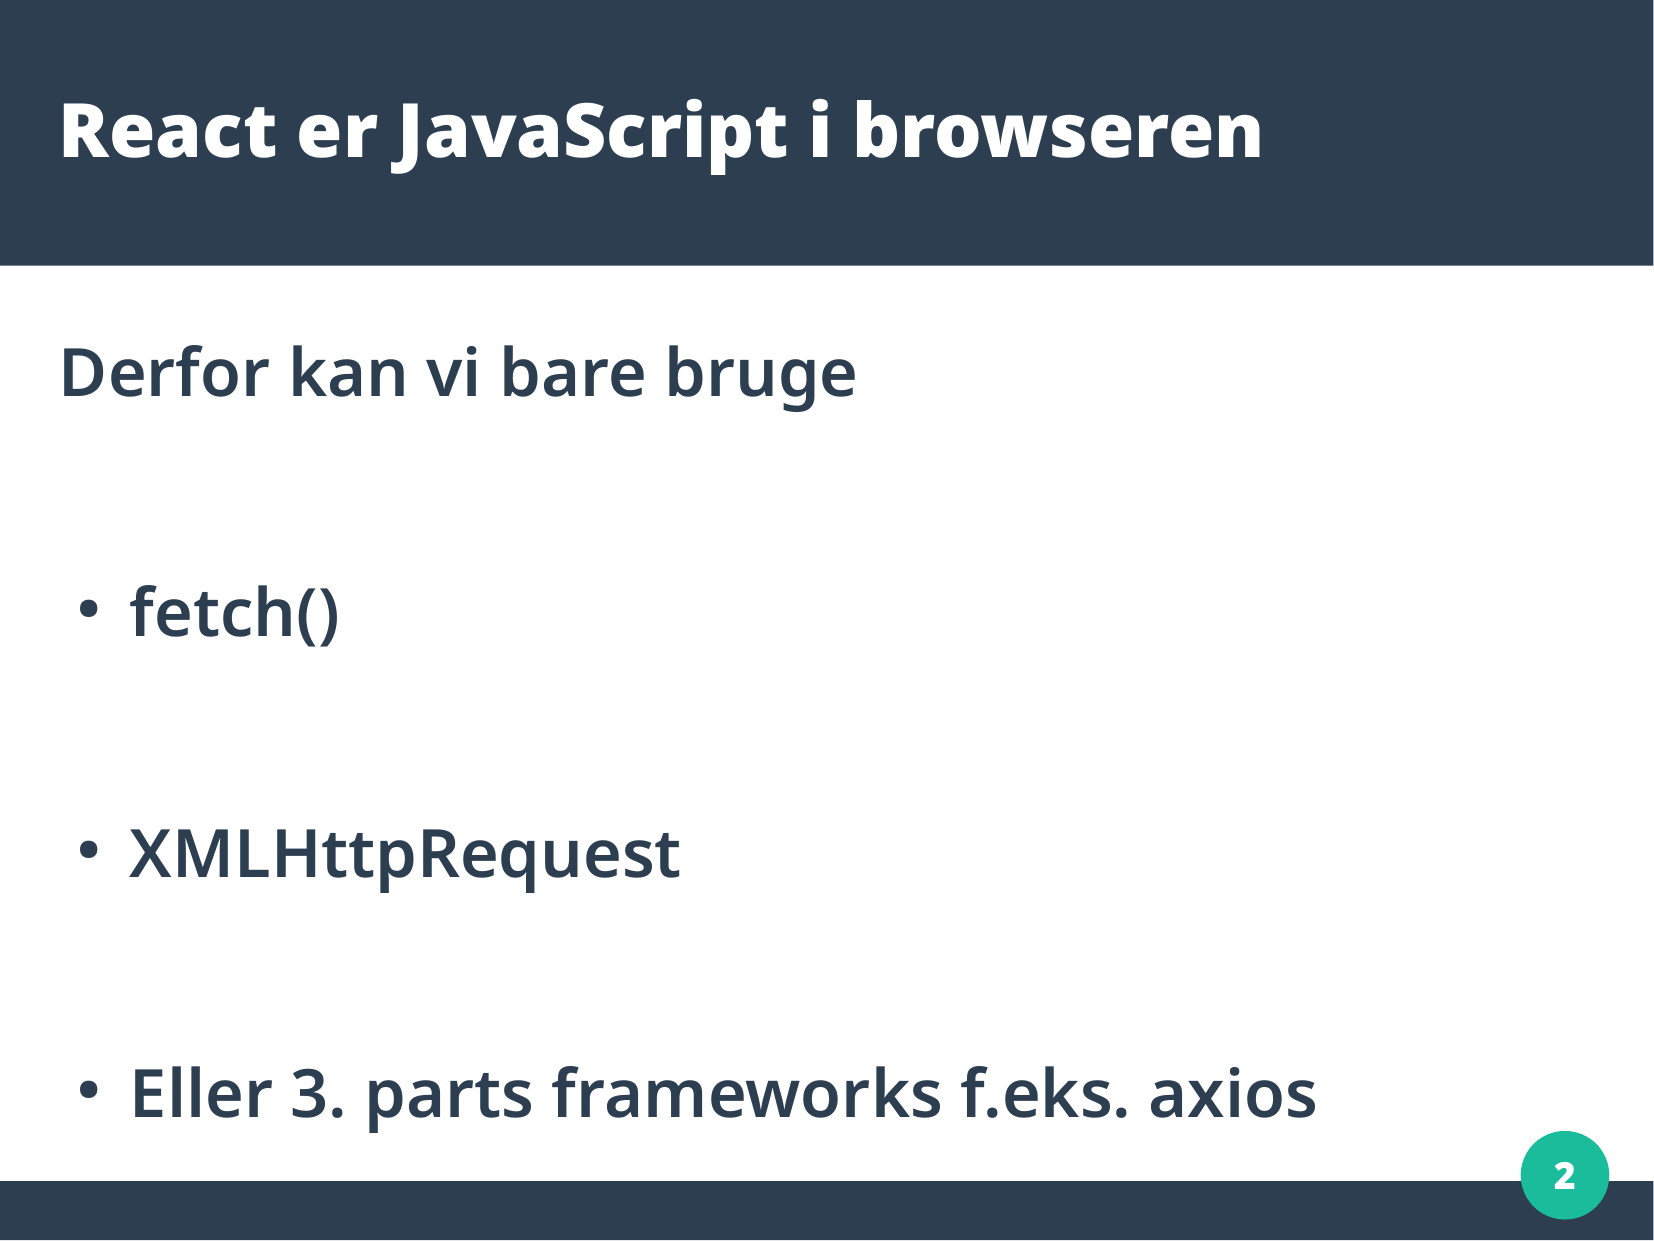

# React er JavaScript i browseren
Derfor kan vi bare bruge
fetch()
XMLHttpRequest
Eller 3. parts frameworks f.eks. axios
2